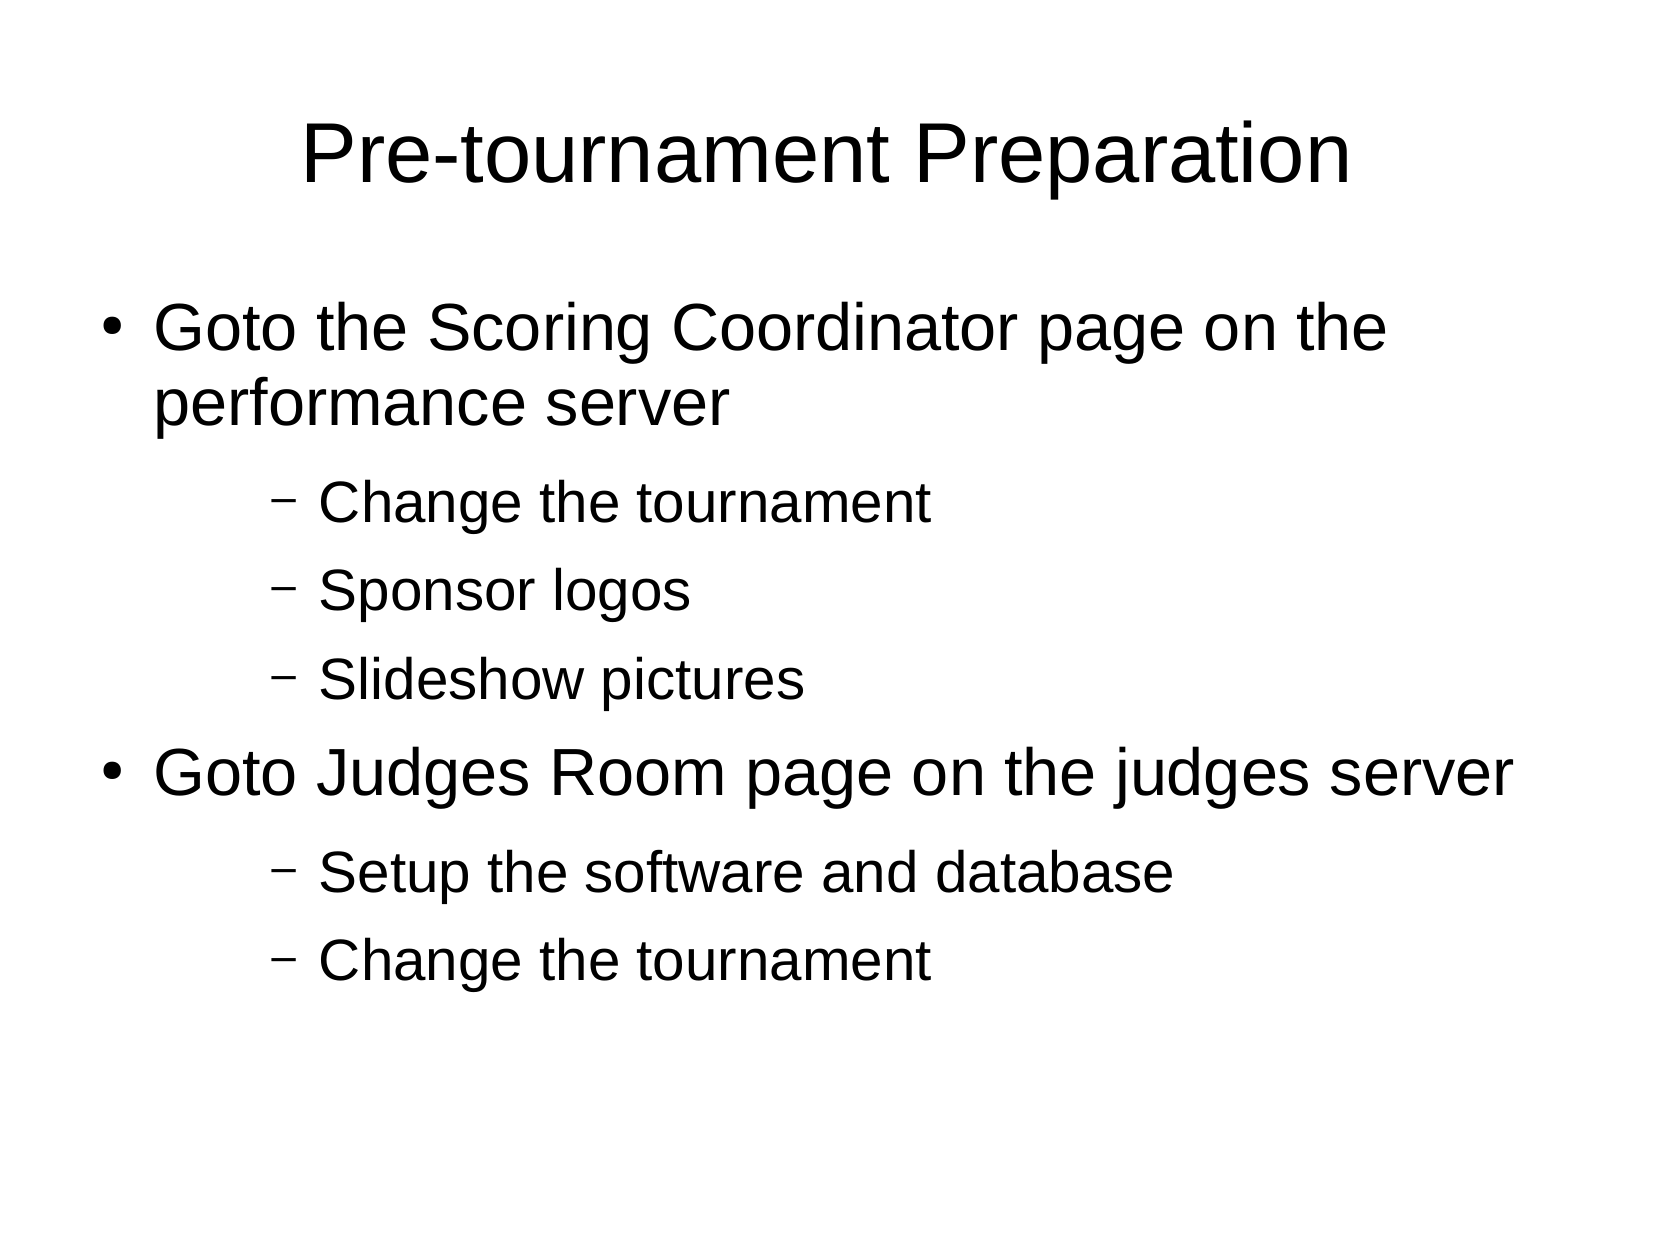

# Pre-tournament Preparation
Goto the Scoring Coordinator page on the performance server
Change the tournament
Sponsor logos
Slideshow pictures
Goto Judges Room page on the judges server
Setup the software and database
Change the tournament